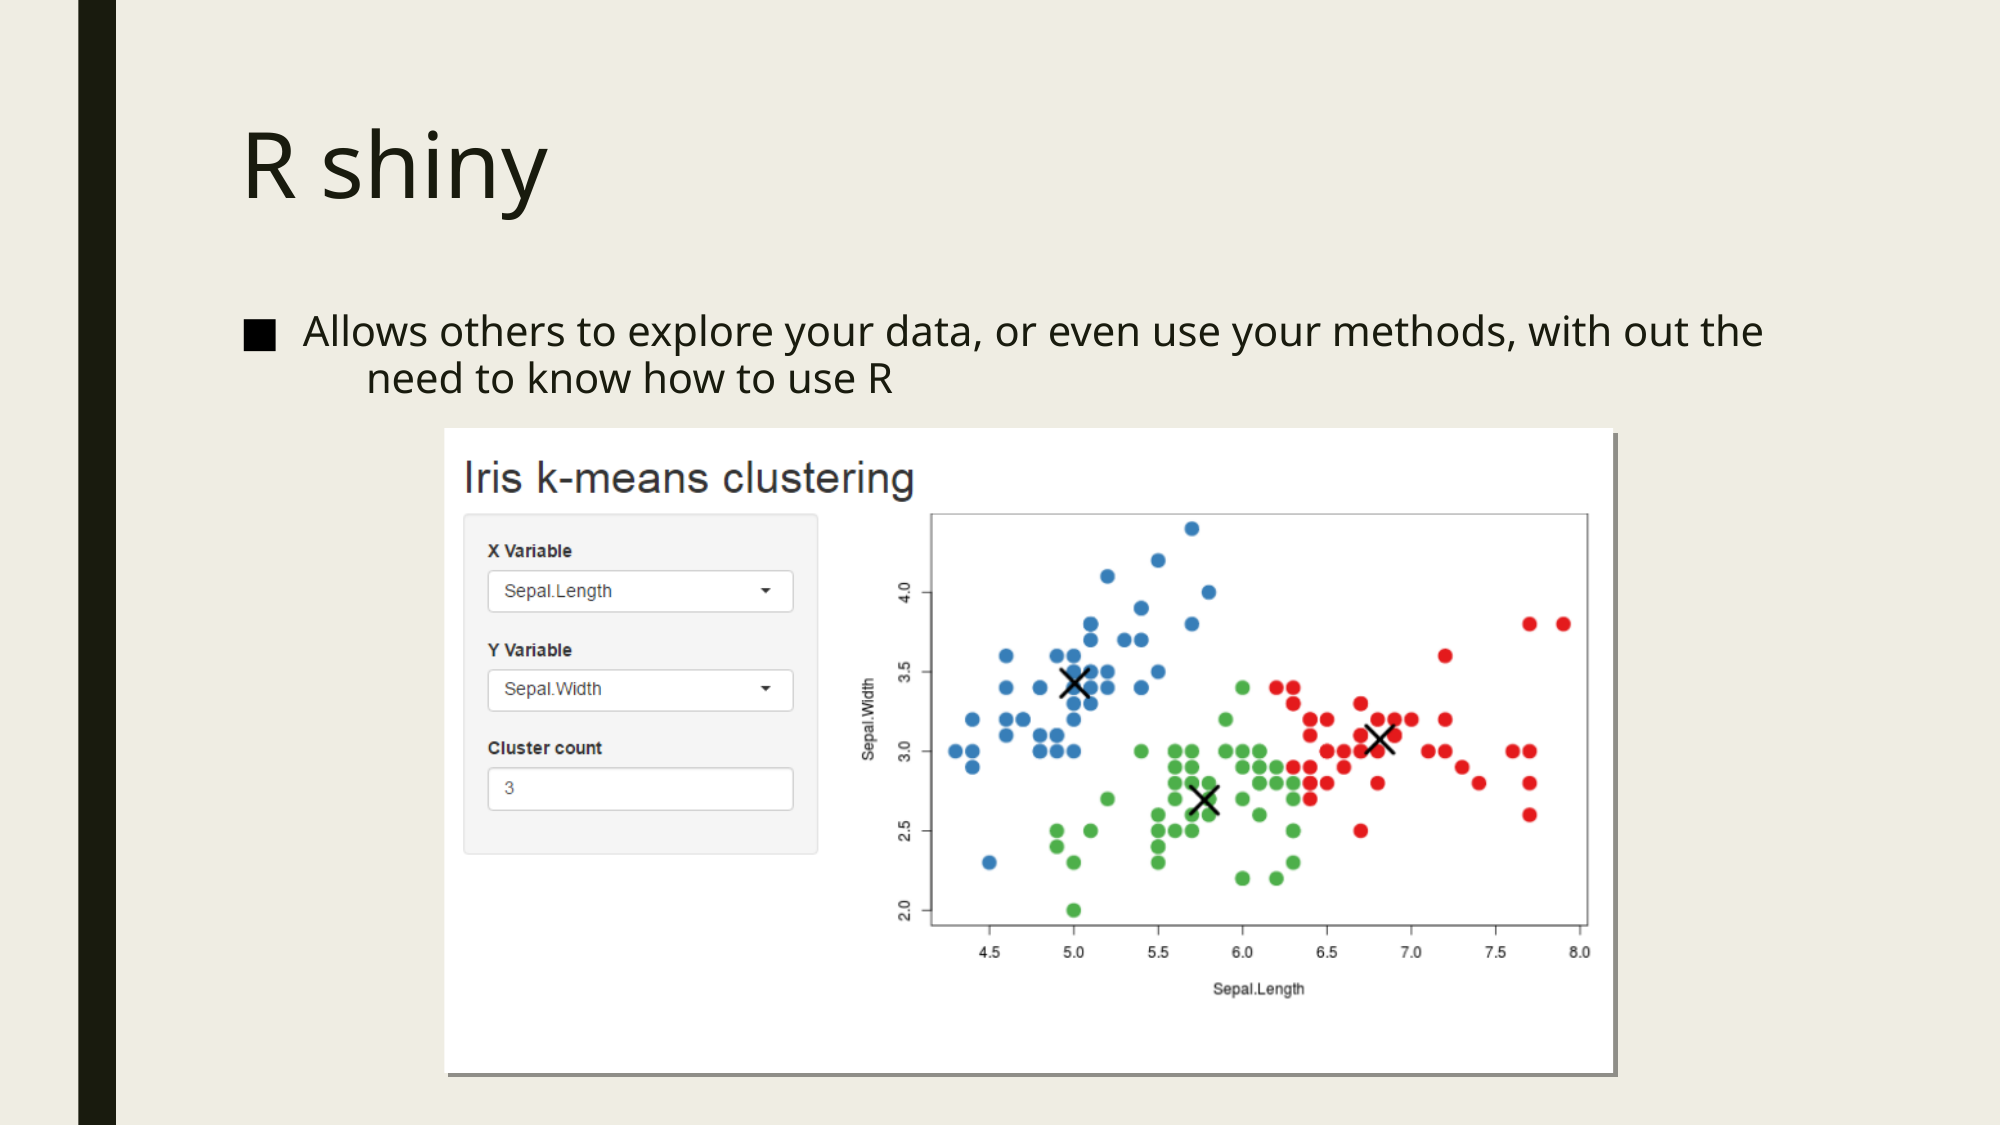

# R shiny
Allows others to explore your data, or even use your methods, with out the need to know how to use R